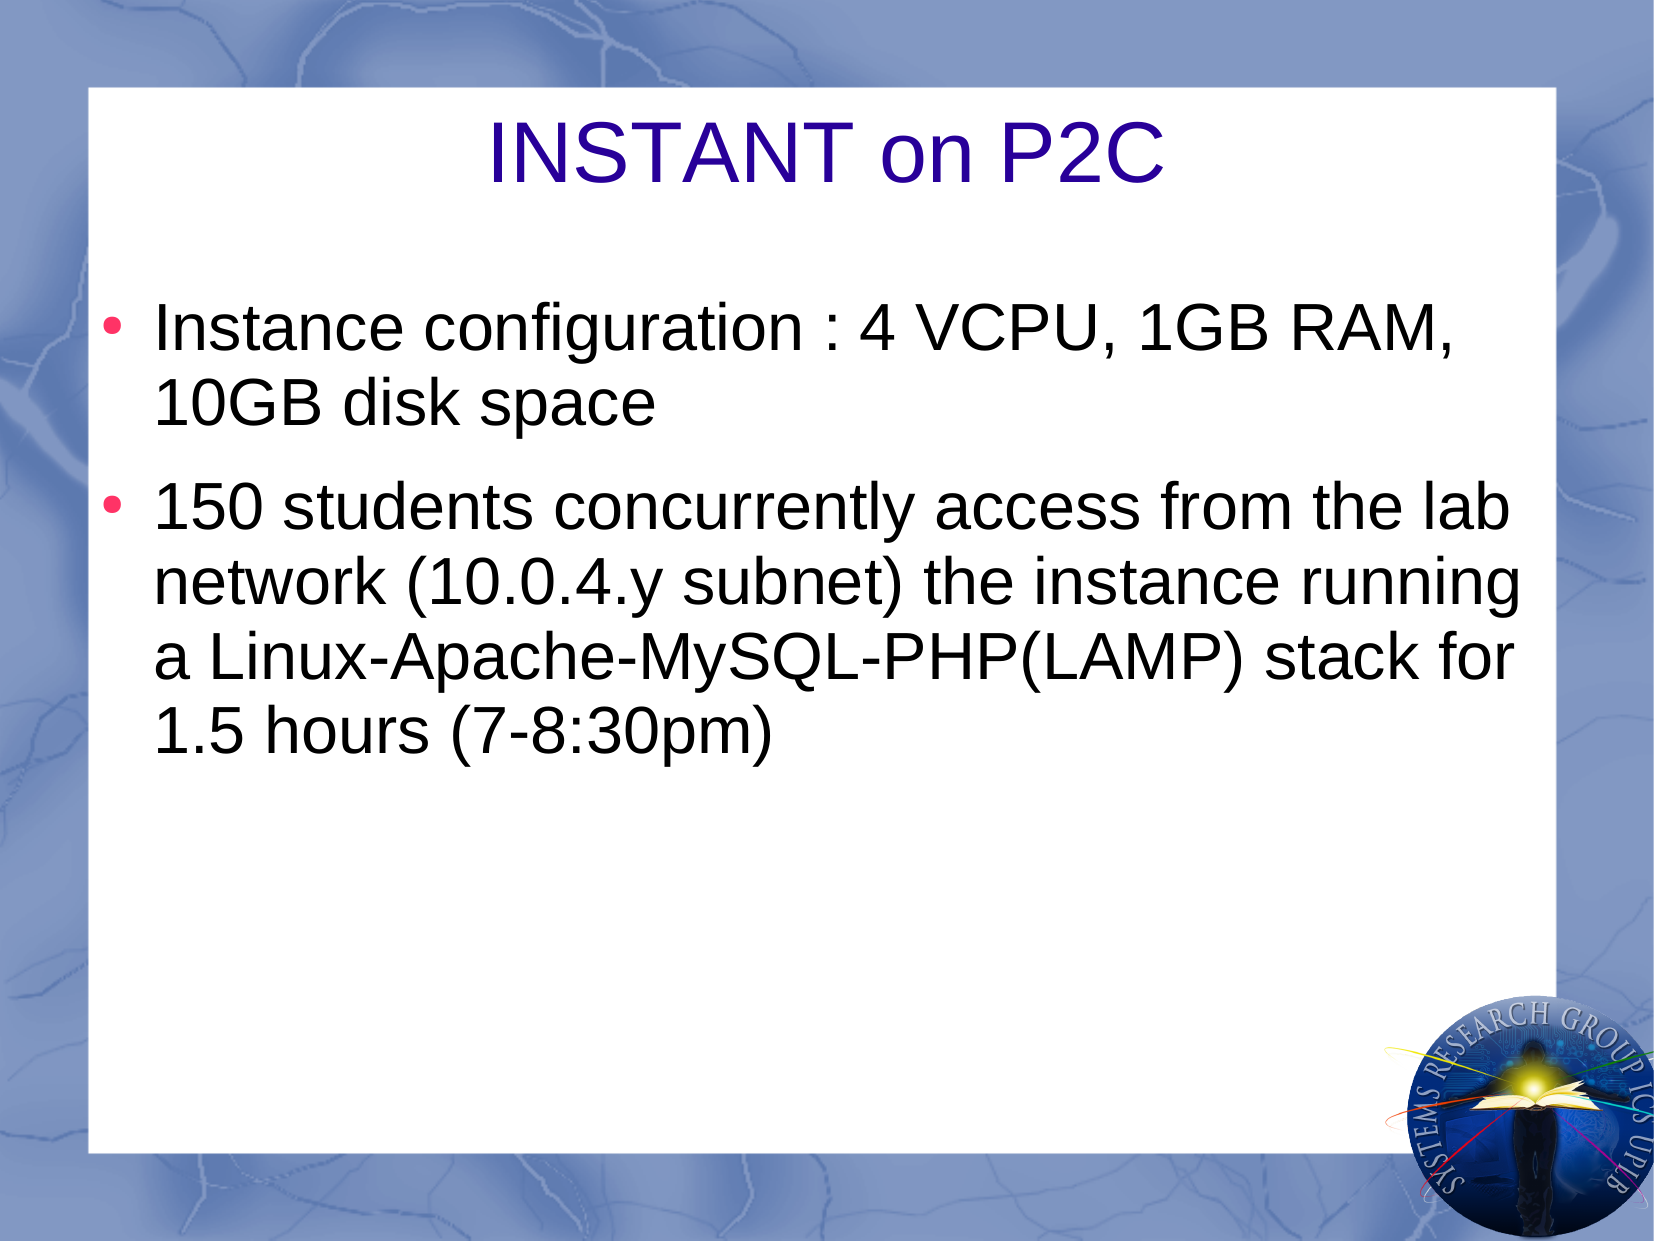

# INSTANT on P2C
Instance configuration : 4 VCPU, 1GB RAM, 10GB disk space
150 students concurrently access from the lab network (10.0.4.y subnet) the instance running a Linux-Apache-MySQL-PHP(LAMP) stack for 1.5 hours (7-8:30pm)